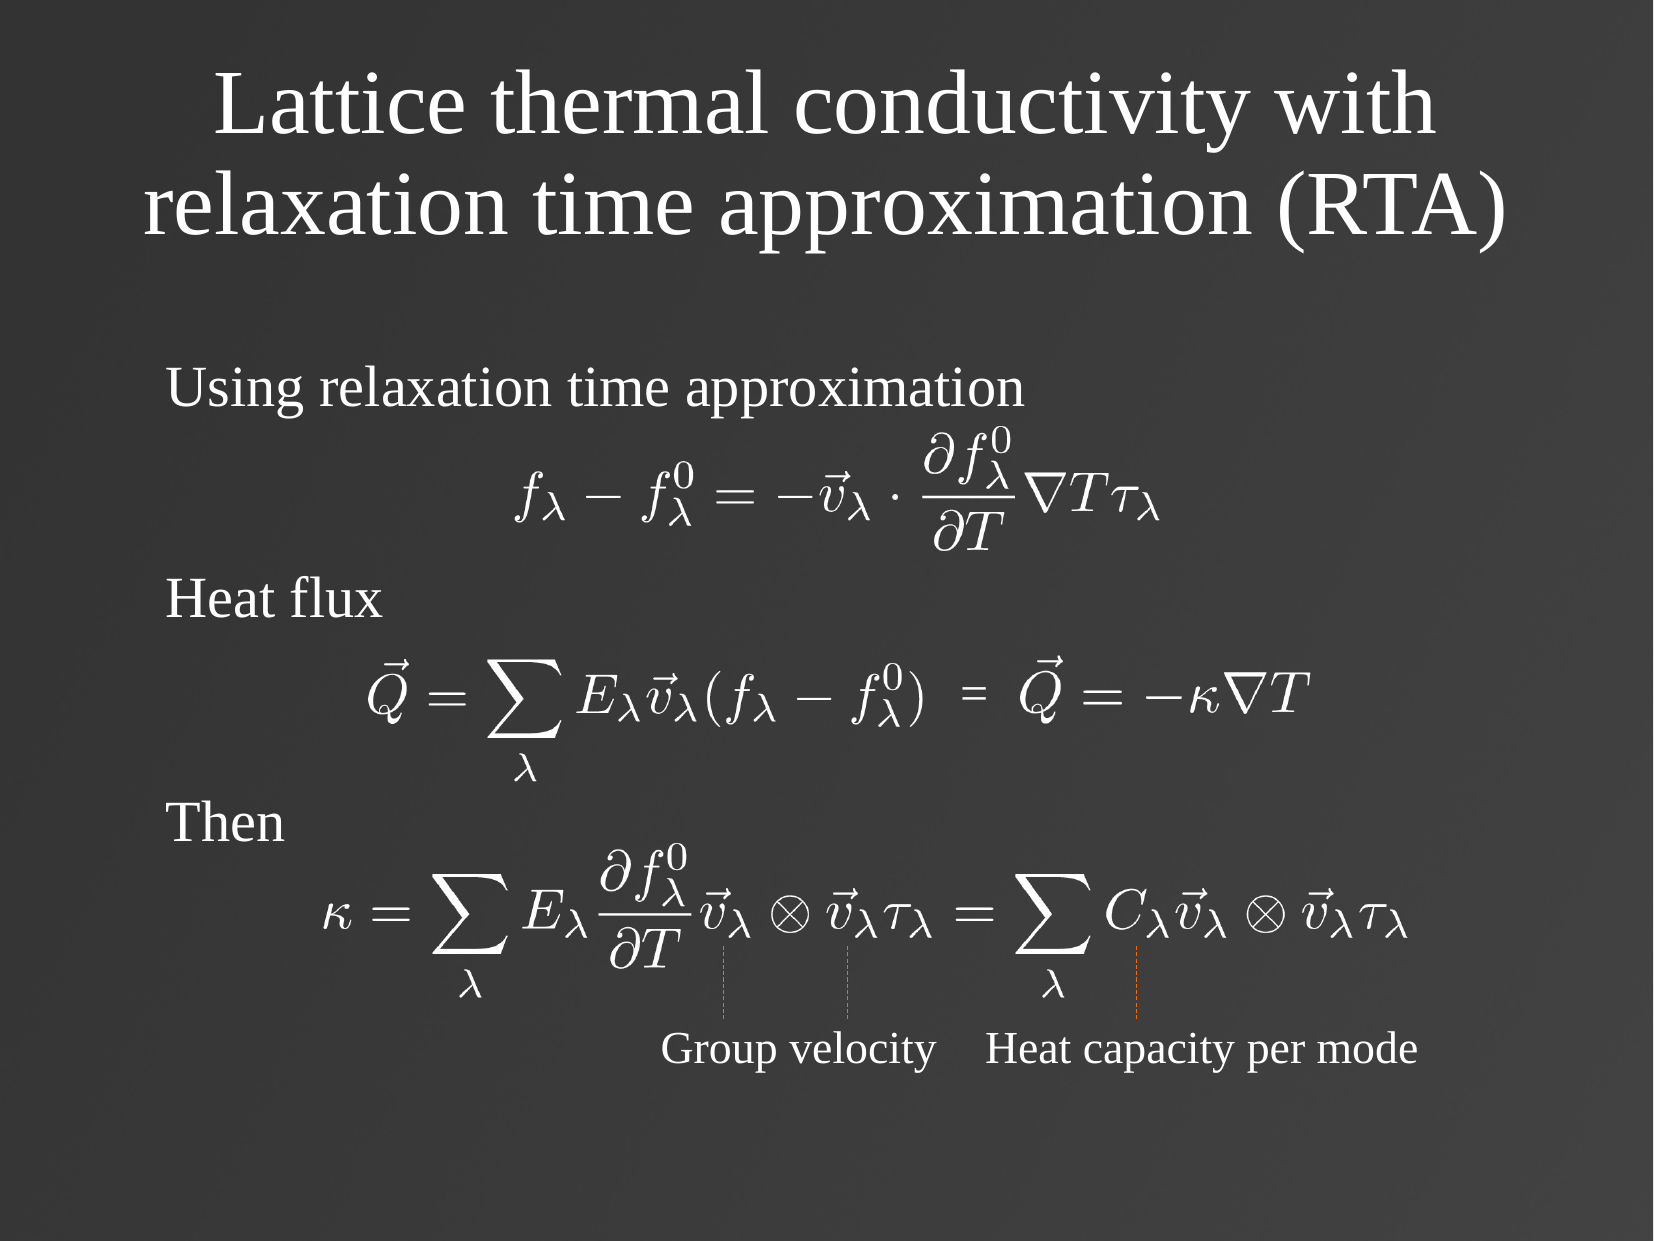

# Lattice thermal conductivity with relaxation time approximation (RTA)
Using relaxation time approximation
Heat flux
=
Then
Group velocity
Heat capacity per mode